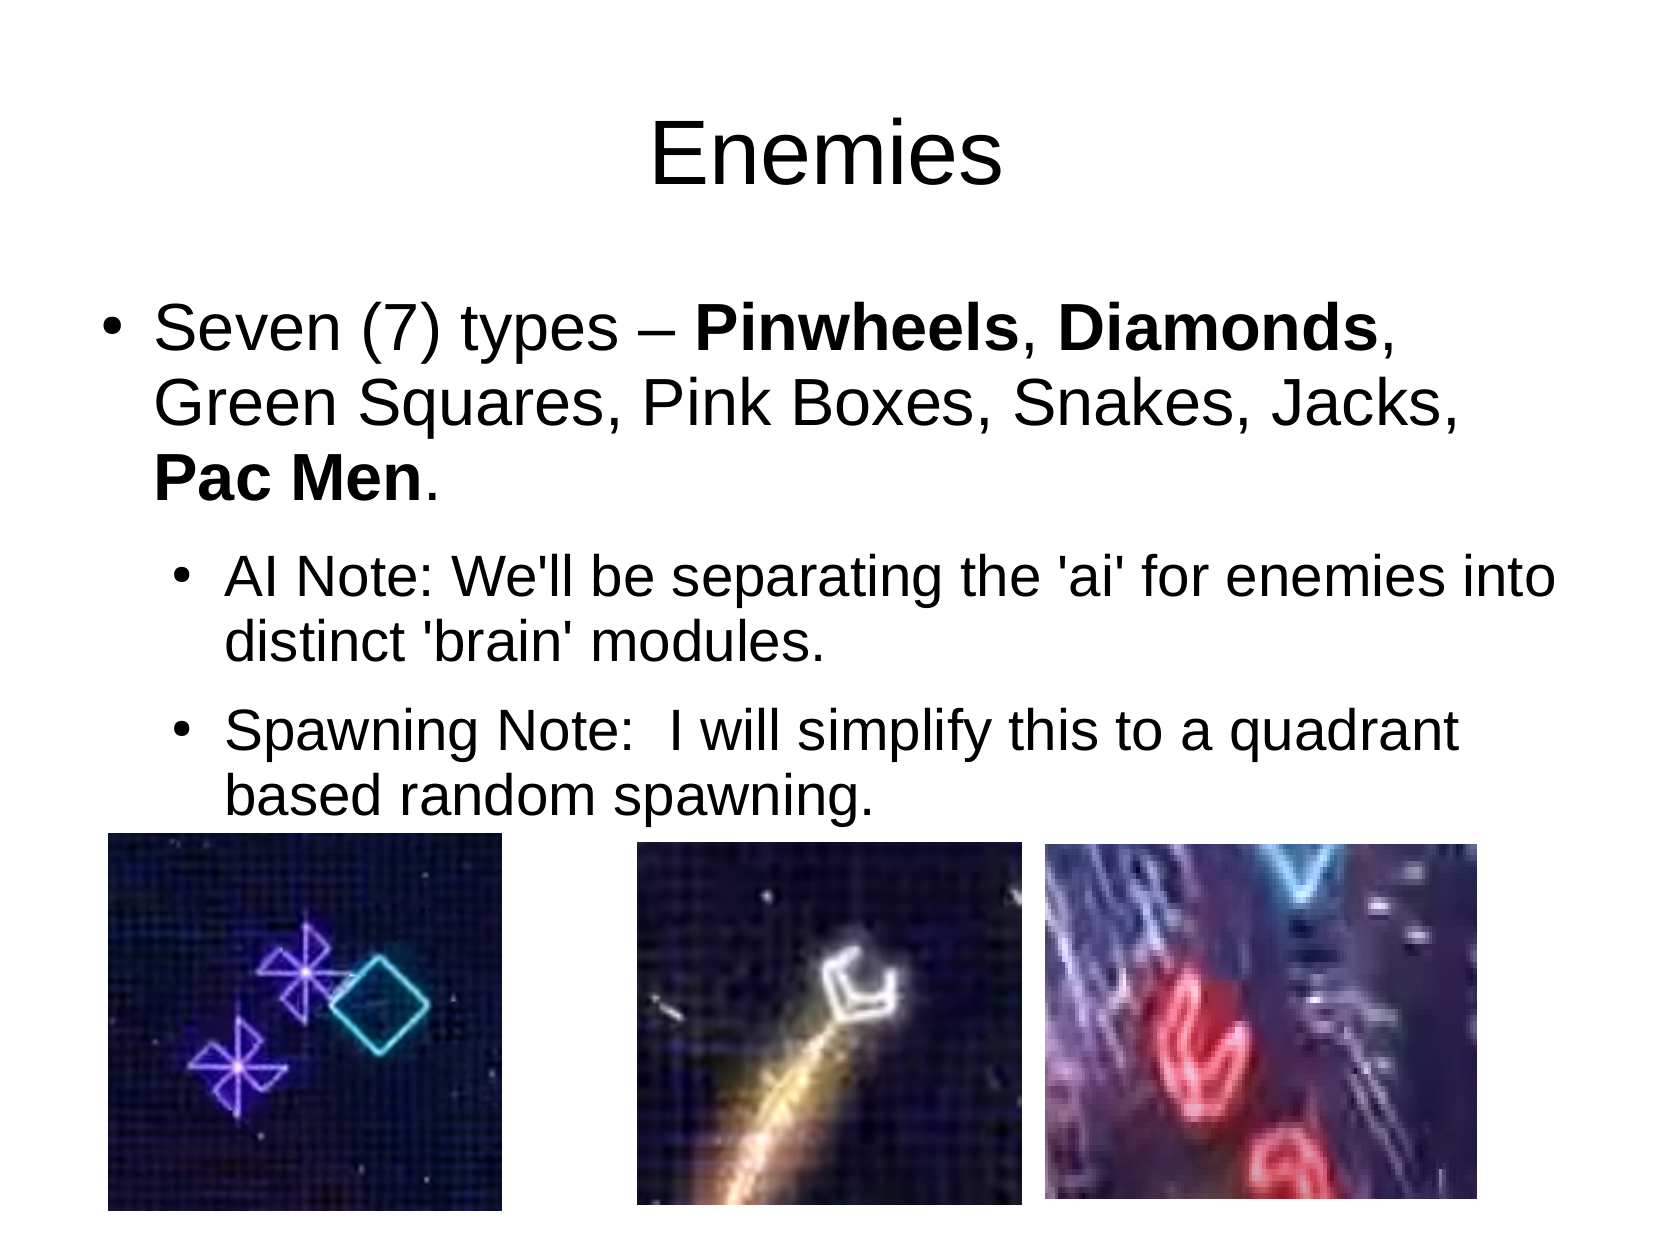

# Enemies
Seven (7) types – Pinwheels, Diamonds, Green Squares, Pink Boxes, Snakes, Jacks, Pac Men.
AI Note: We'll be separating the 'ai' for enemies into distinct 'brain' modules.
Spawning Note: I will simplify this to a quadrant based random spawning.